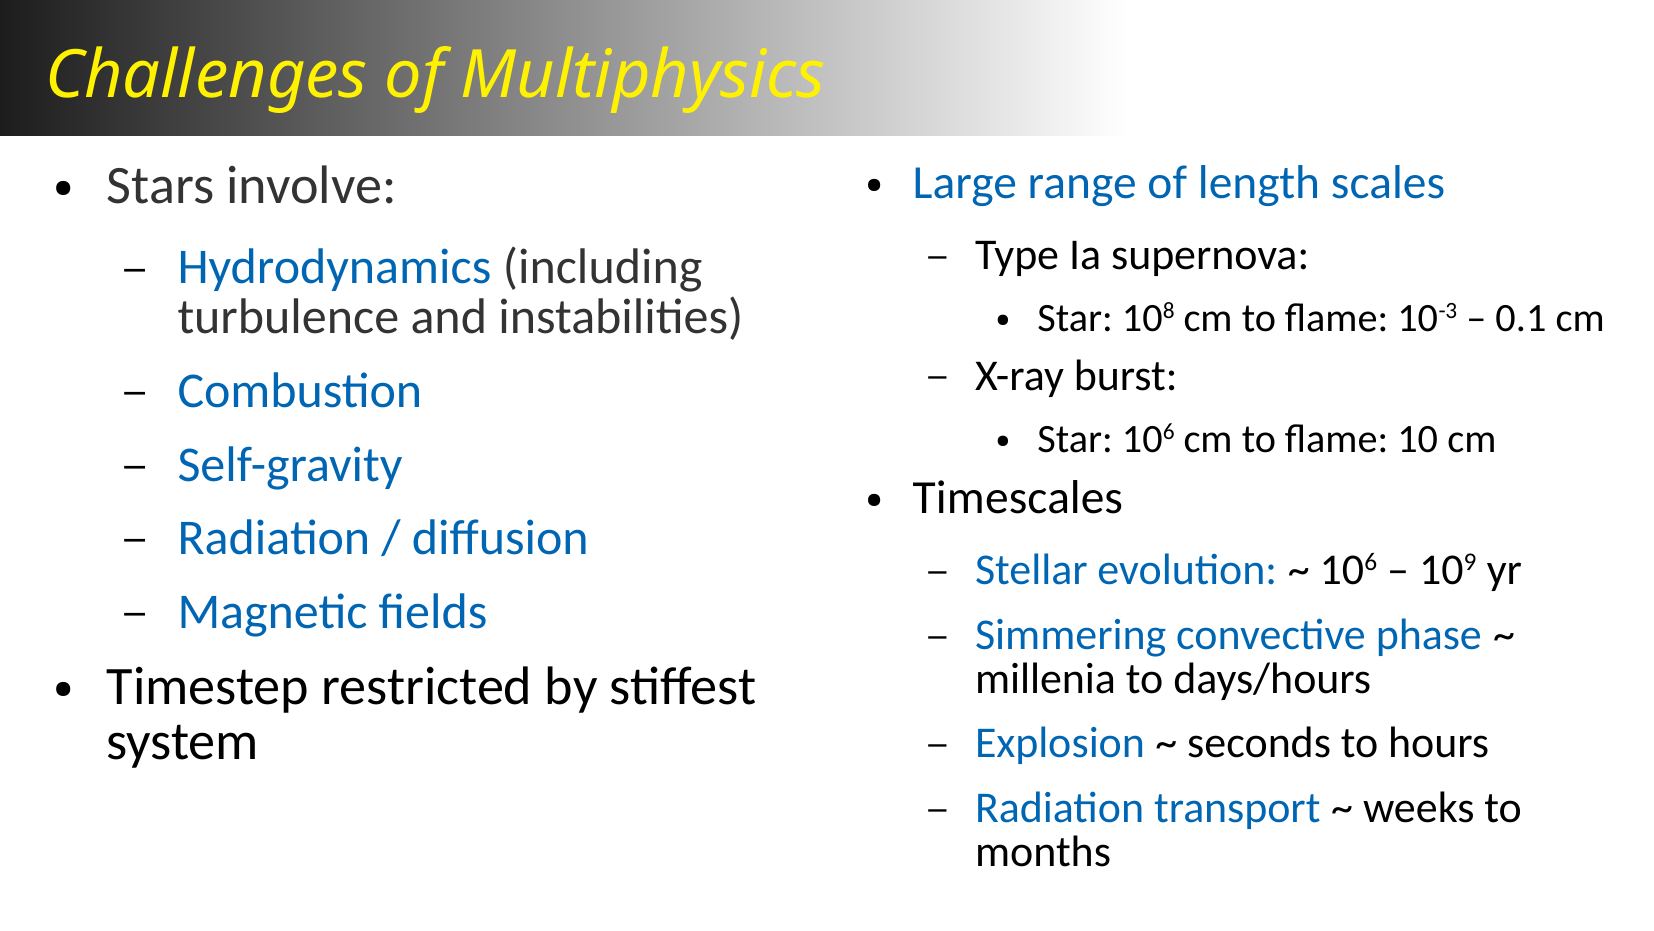

# Challenges of Multiphysics
Stars involve:
Hydrodynamics (including turbulence and instabilities)
Combustion
Self-gravity
Radiation / diffusion
Magnetic fields
Timestep restricted by stiffest system
Large range of length scales
Type Ia supernova:
Star: 108 cm to flame: 10-3 – 0.1 cm
X-ray burst:
Star: 106 cm to flame: 10 cm
Timescales
Stellar evolution: ~ 106 – 109 yr
Simmering convective phase ~ millenia to days/hours
Explosion ~ seconds to hours
Radiation transport ~ weeks to months